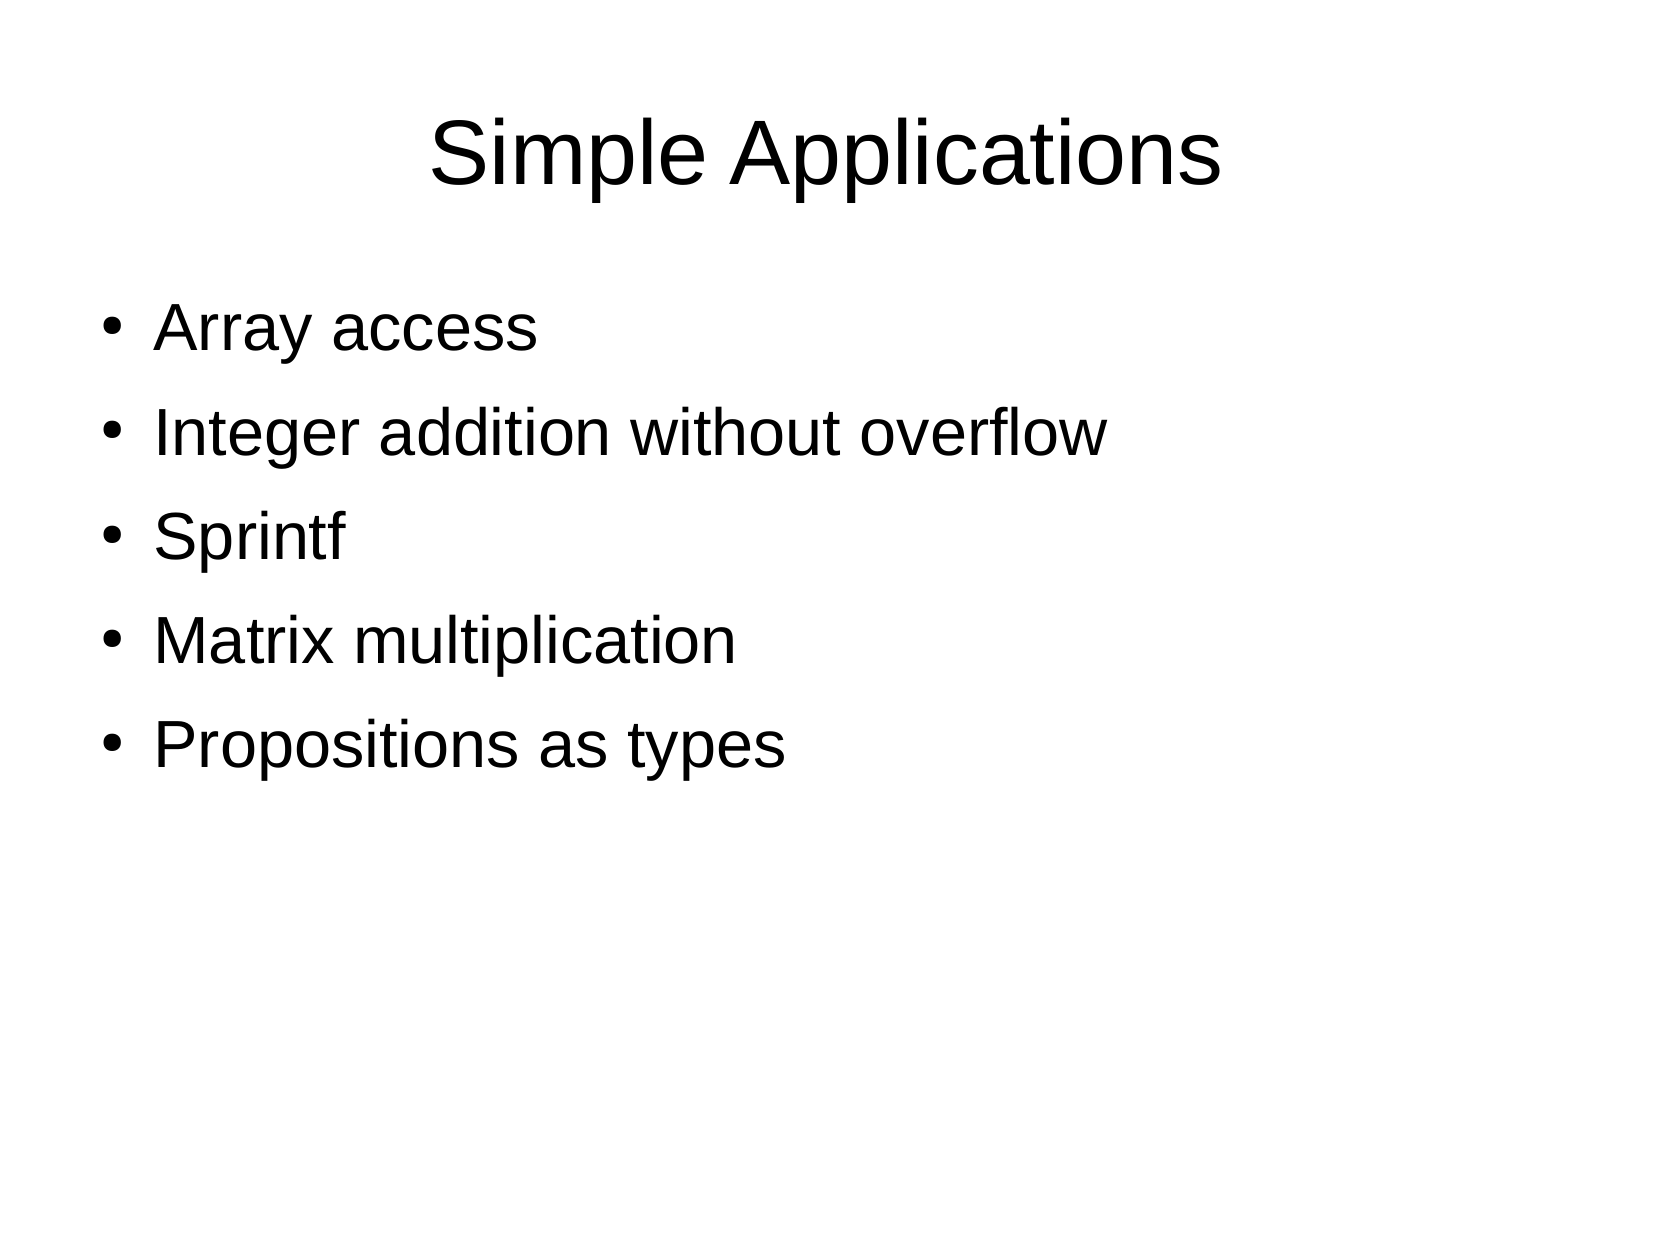

# Simple Applications
Array access
Integer addition without overflow
Sprintf
Matrix multiplication
Propositions as types